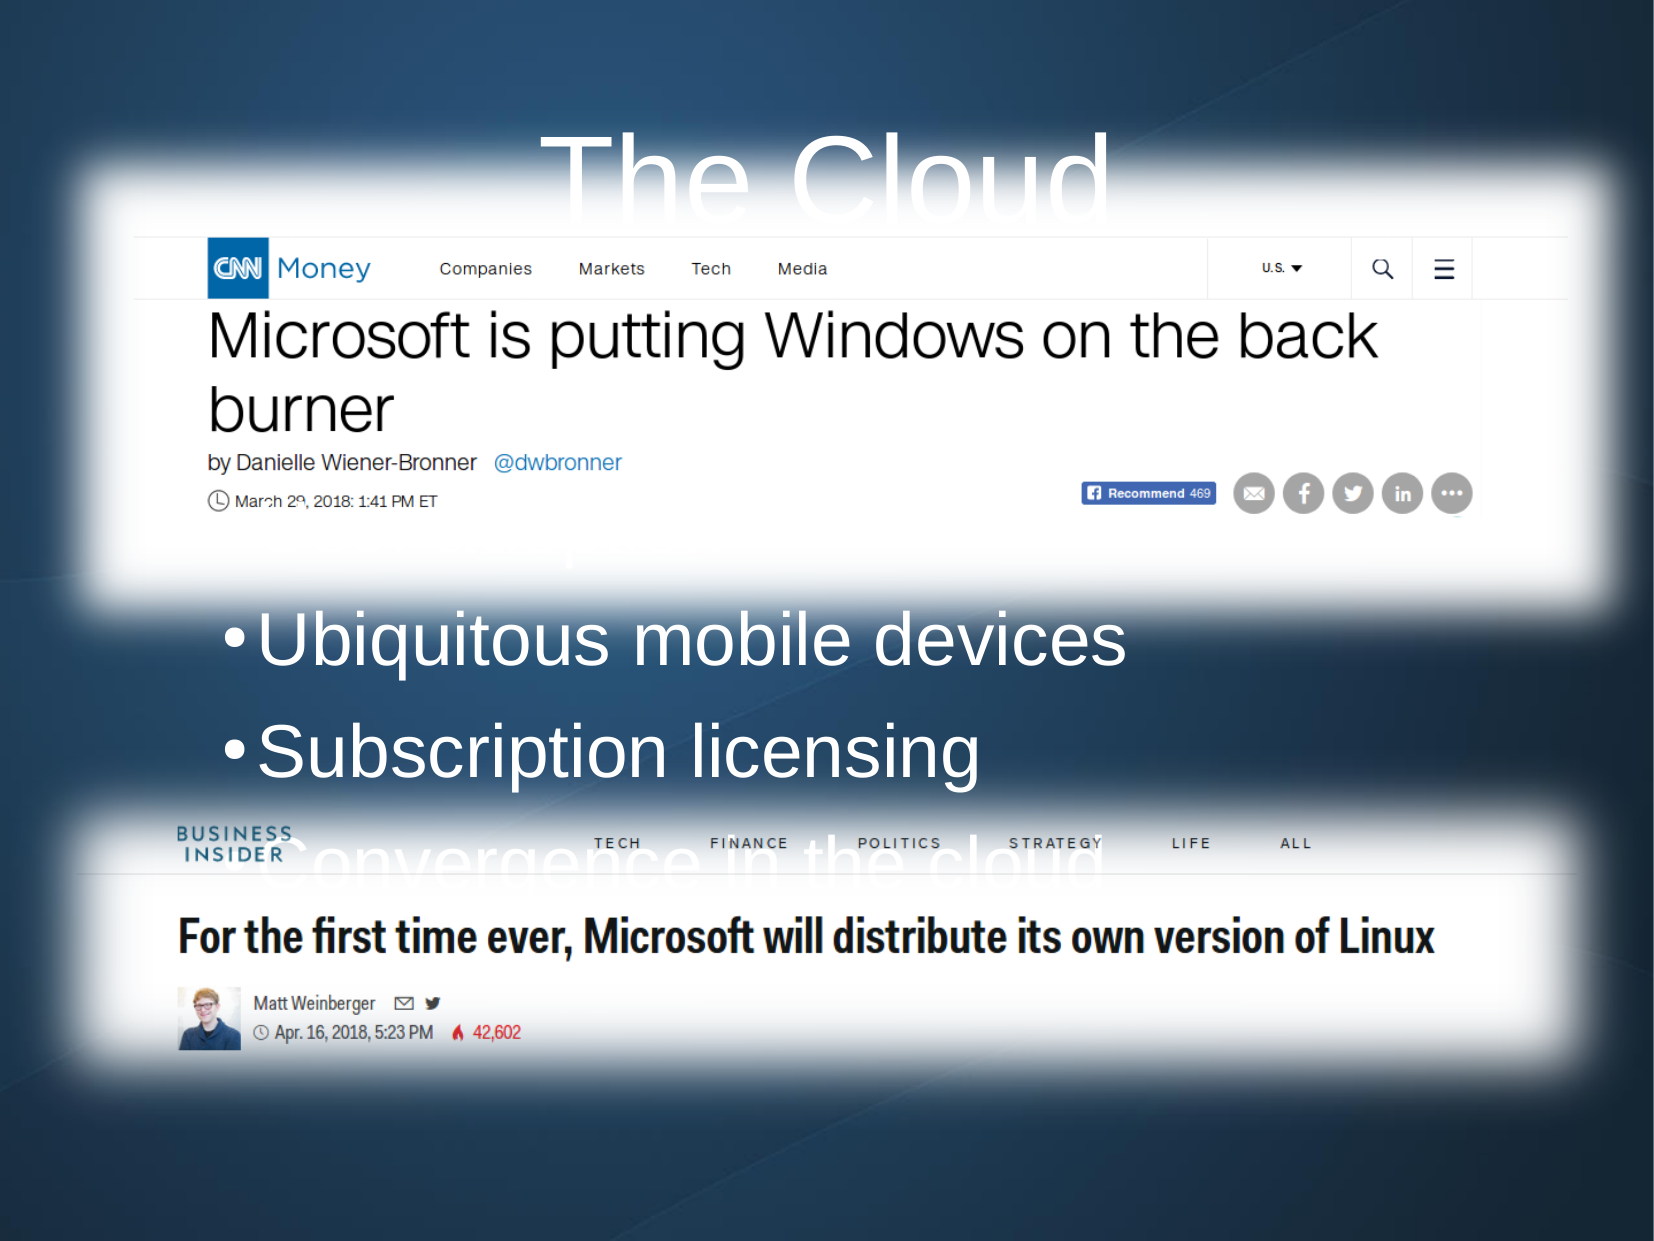

The Cloud
User adoption
Ubiquitous mobile devices
Subscription licensing
Convergence in the cloud